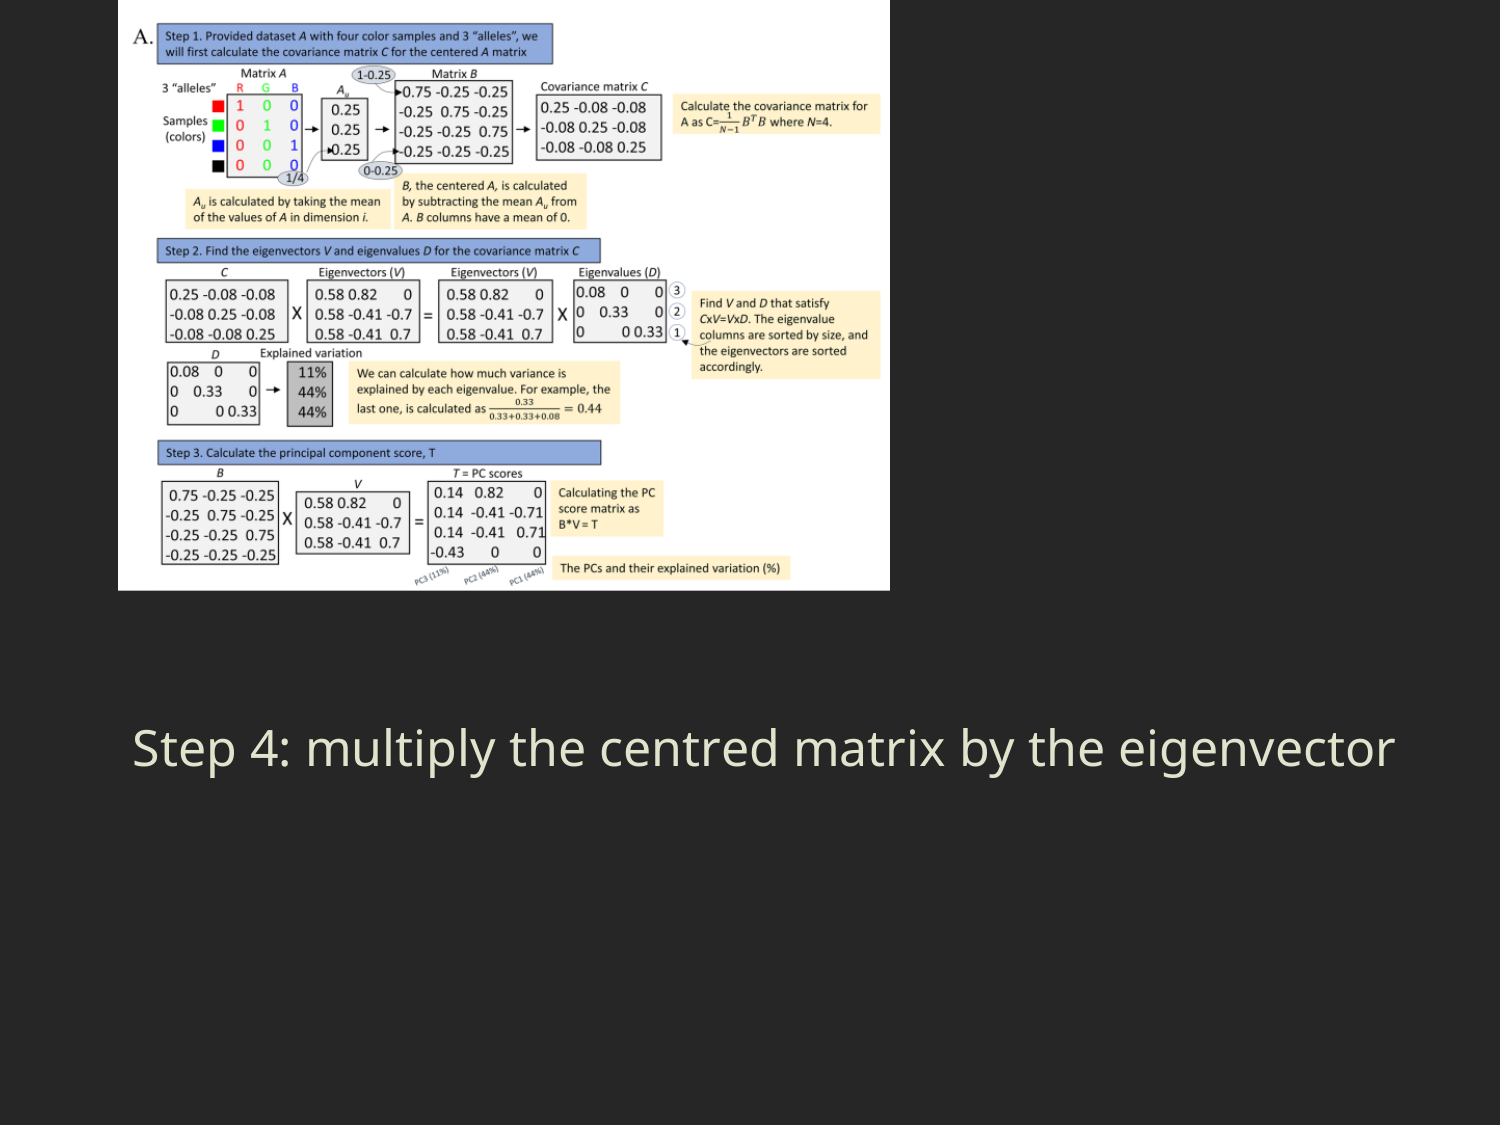

Step 4: multiply the centred matrix by the eigenvector